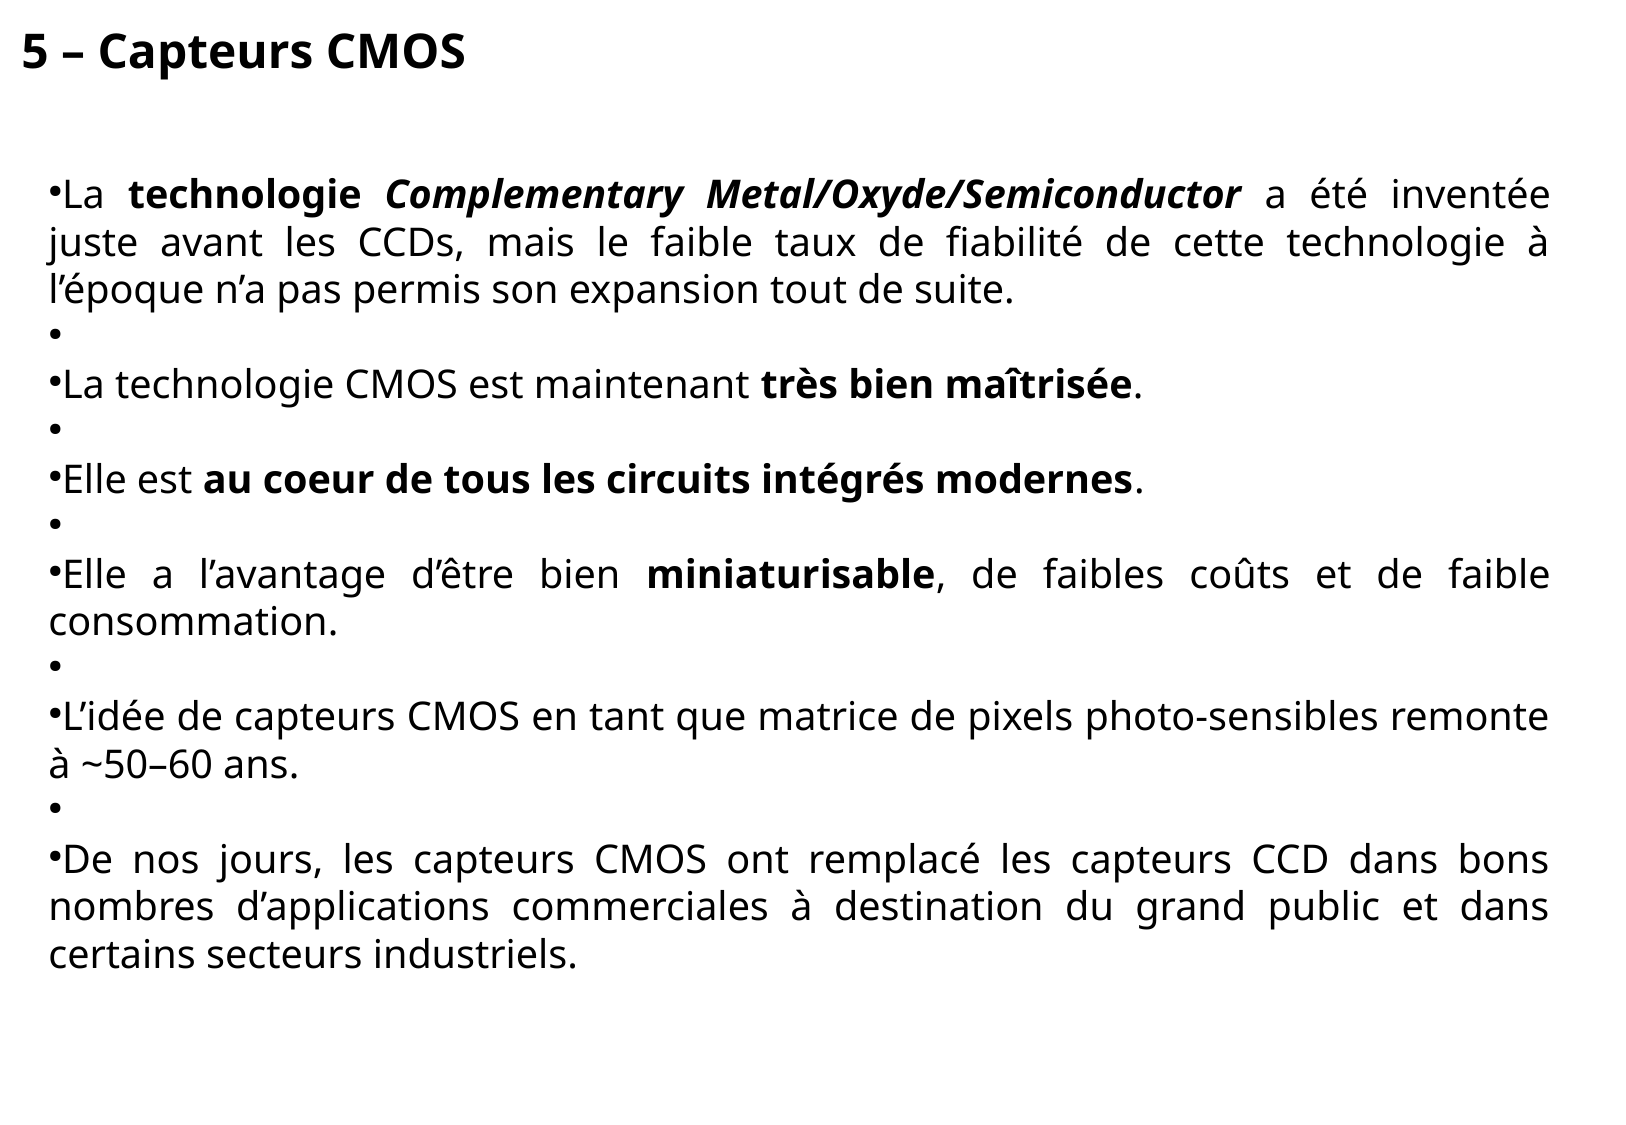

5 – Capteurs CMOS
La technologie Complementary Metal/Oxyde/Semiconductor a été inventée juste avant les CCDs, mais le faible taux de fiabilité de cette technologie à l’époque n’a pas permis son expansion tout de suite.
La technologie CMOS est maintenant très bien maîtrisée.
Elle est au coeur de tous les circuits intégrés modernes.
Elle a l’avantage d’être bien miniaturisable, de faibles coûts et de faible consommation.
L’idée de capteurs CMOS en tant que matrice de pixels photo-sensibles remonte à ~50–60 ans.
De nos jours, les capteurs CMOS ont remplacé les capteurs CCD dans bons nombres d’applications commerciales à destination du grand public et dans certains secteurs industriels.